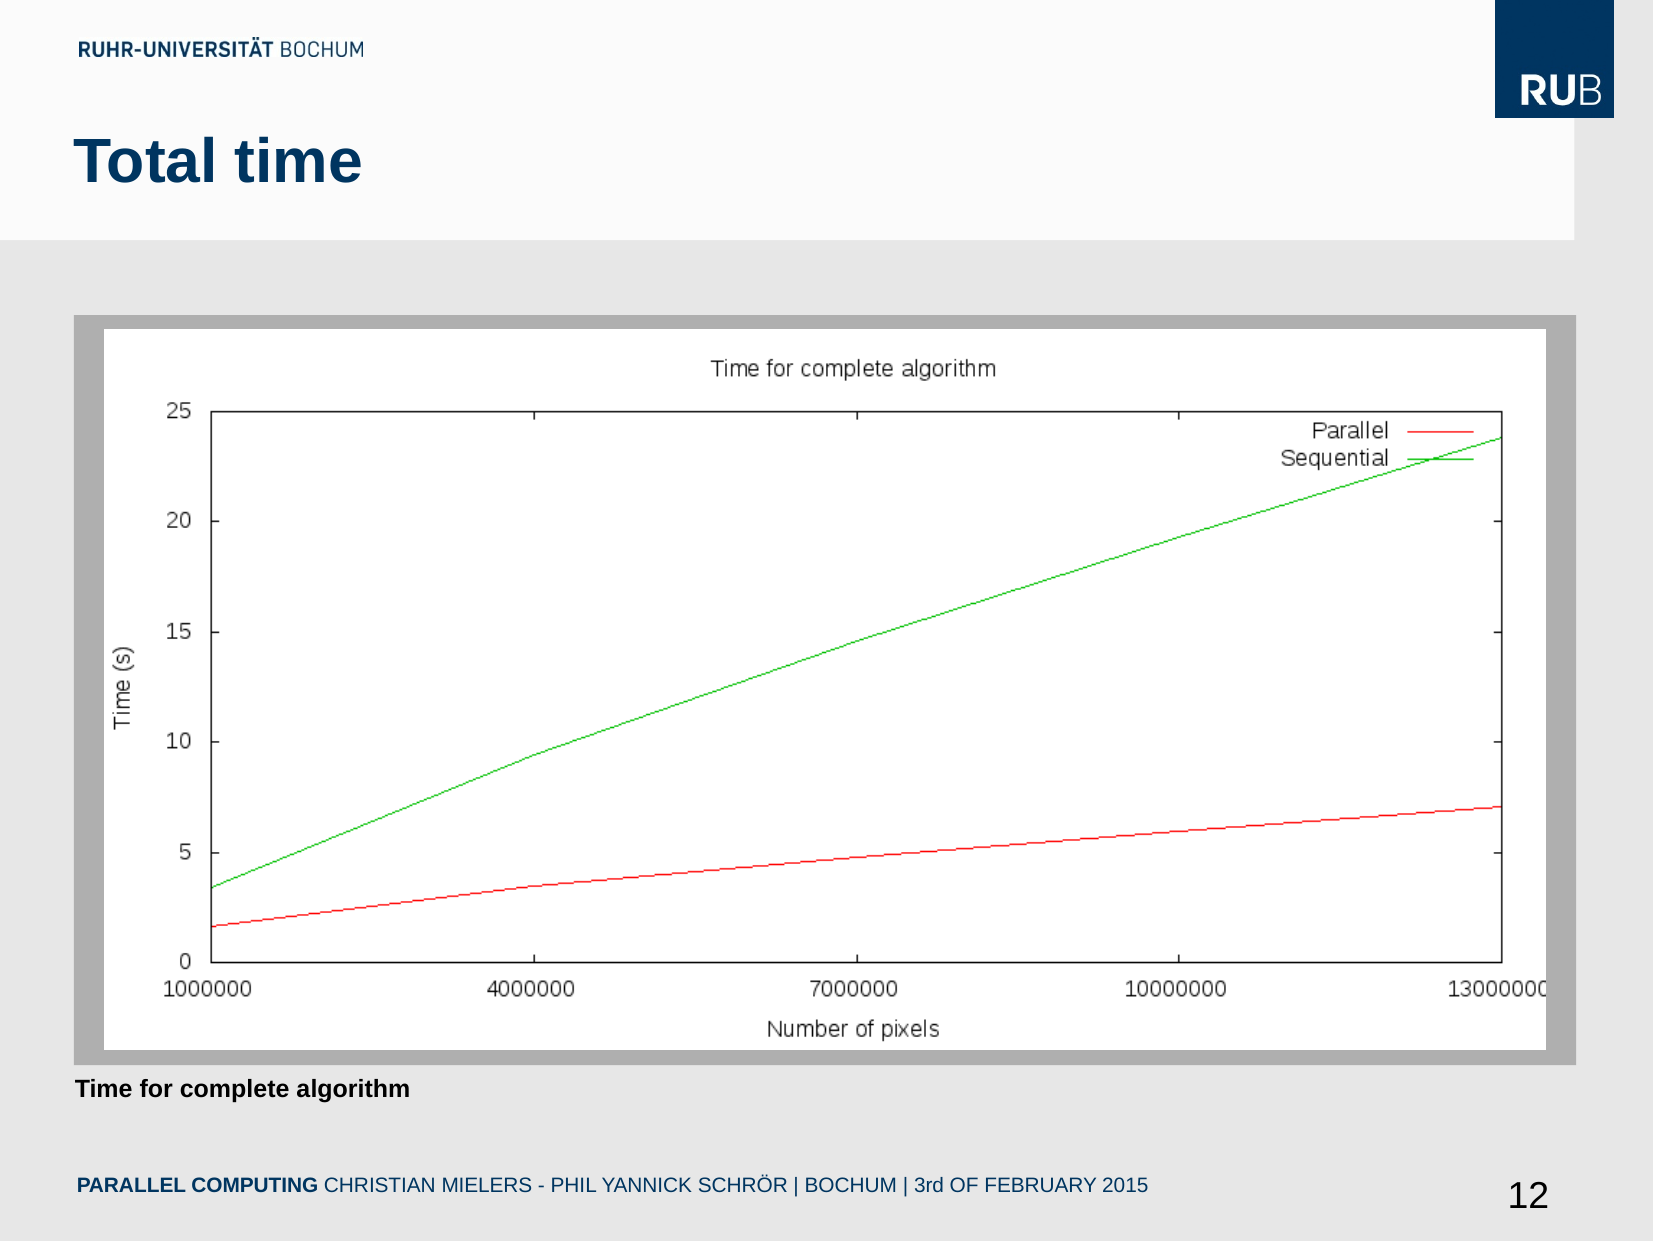

Total time
Time for complete algorithm
PARALLEL COMPUTING CHRISTIAN MIELERS - PHIL YANNICK SCHRÖR | BOCHUM | 3rd OF FEBRUARY 2015